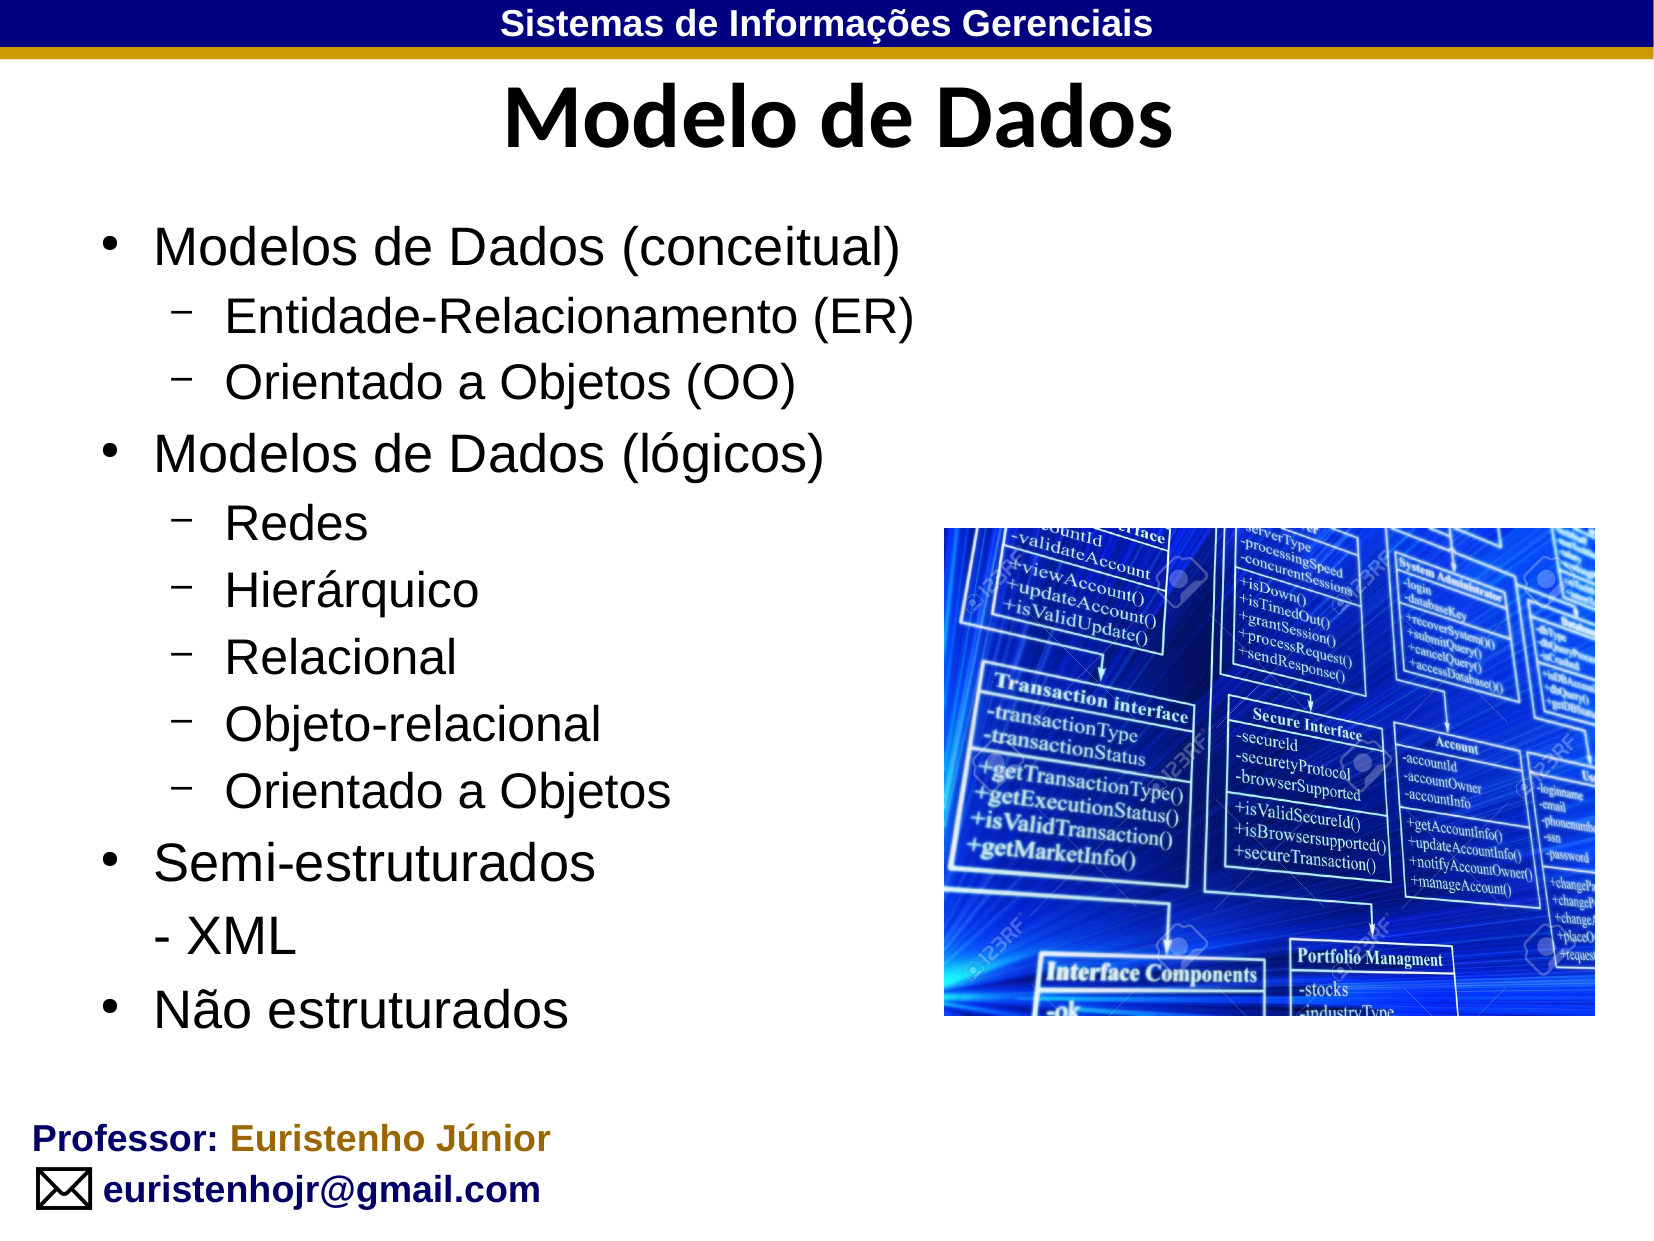

Empreendedorismo
Sistemas de Informações Gerenciais
# Modelo de Dados
Modelos de Dados (conceitual)
Entidade-Relacionamento (ER)
Orientado a Objetos (OO)
Modelos de Dados (lógicos)
Redes
Hierárquico
Relacional
Objeto-relacional
Orientado a Objetos
Semi-estruturados
- XML
Não estruturados
Professor: Euristenho Júnior
euristenhojr@gmail.com